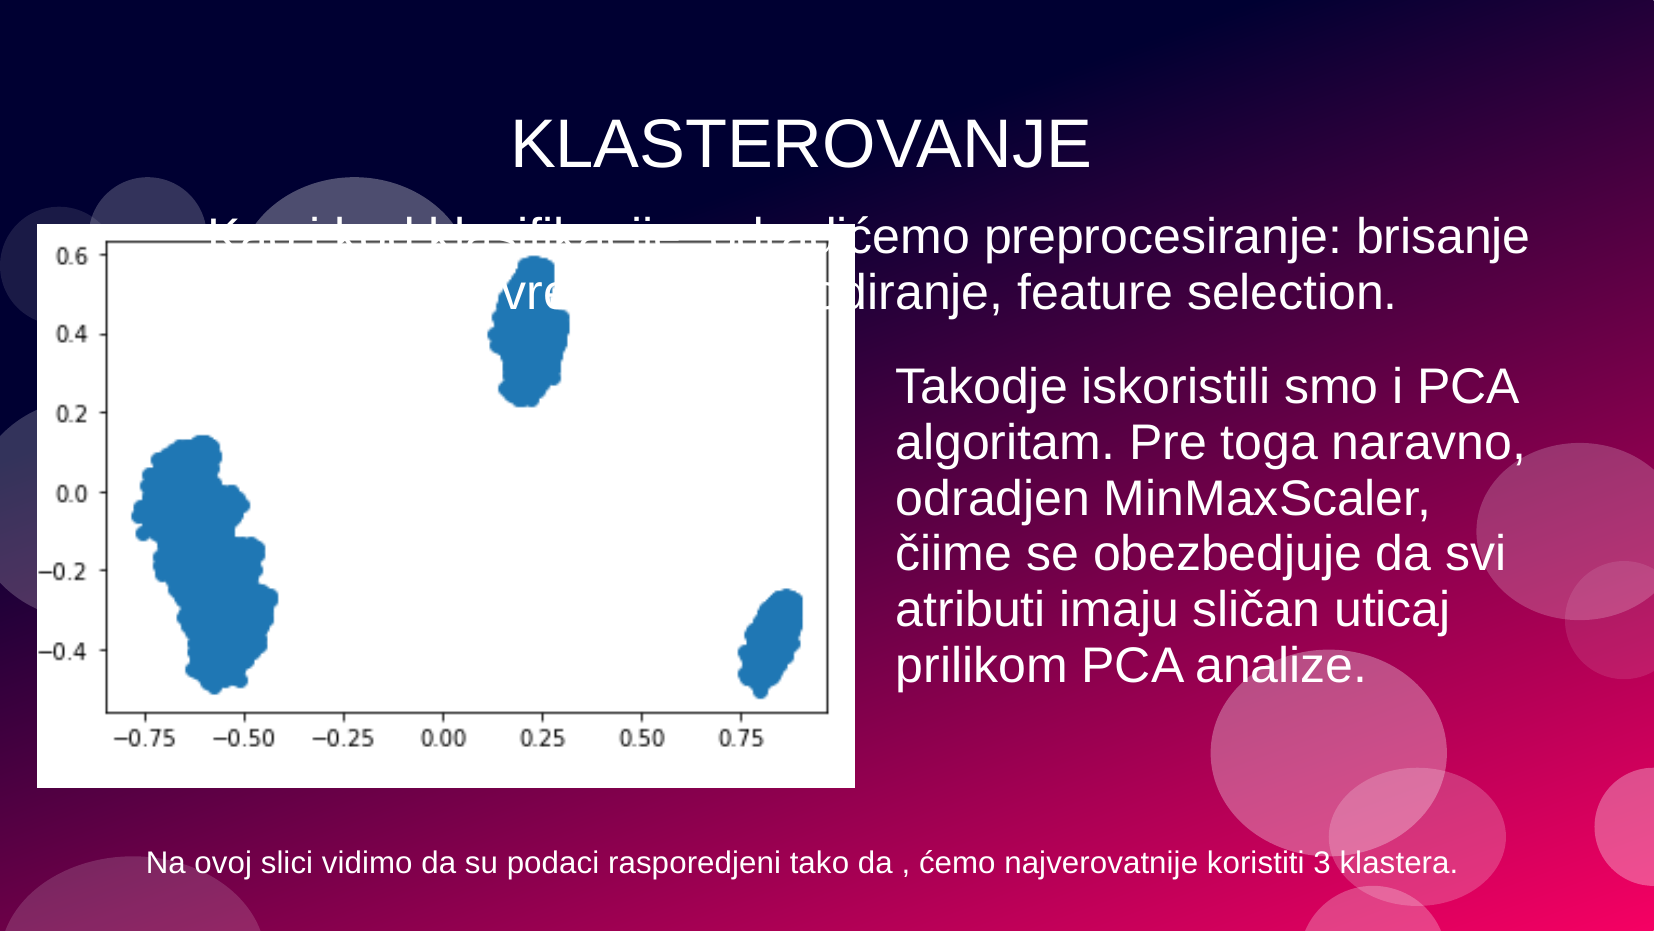

KLASTEROVANJE
Kao i kod klasifikacije, odradićemo preprocesiranje: brisanje nedostajućih vrednosti, enkodiranje, feature selection.
Takodje iskoristili smo i PCA algoritam. Pre toga naravno, odradjen MinMaxScaler, čiime se obezbedjuje da svi atributi imaju sličan uticaj prilikom PCA analize.
Na ovoj slici vidimo da su podaci rasporedjeni tako da , ćemo najverovatnije koristiti 3 klastera.
#